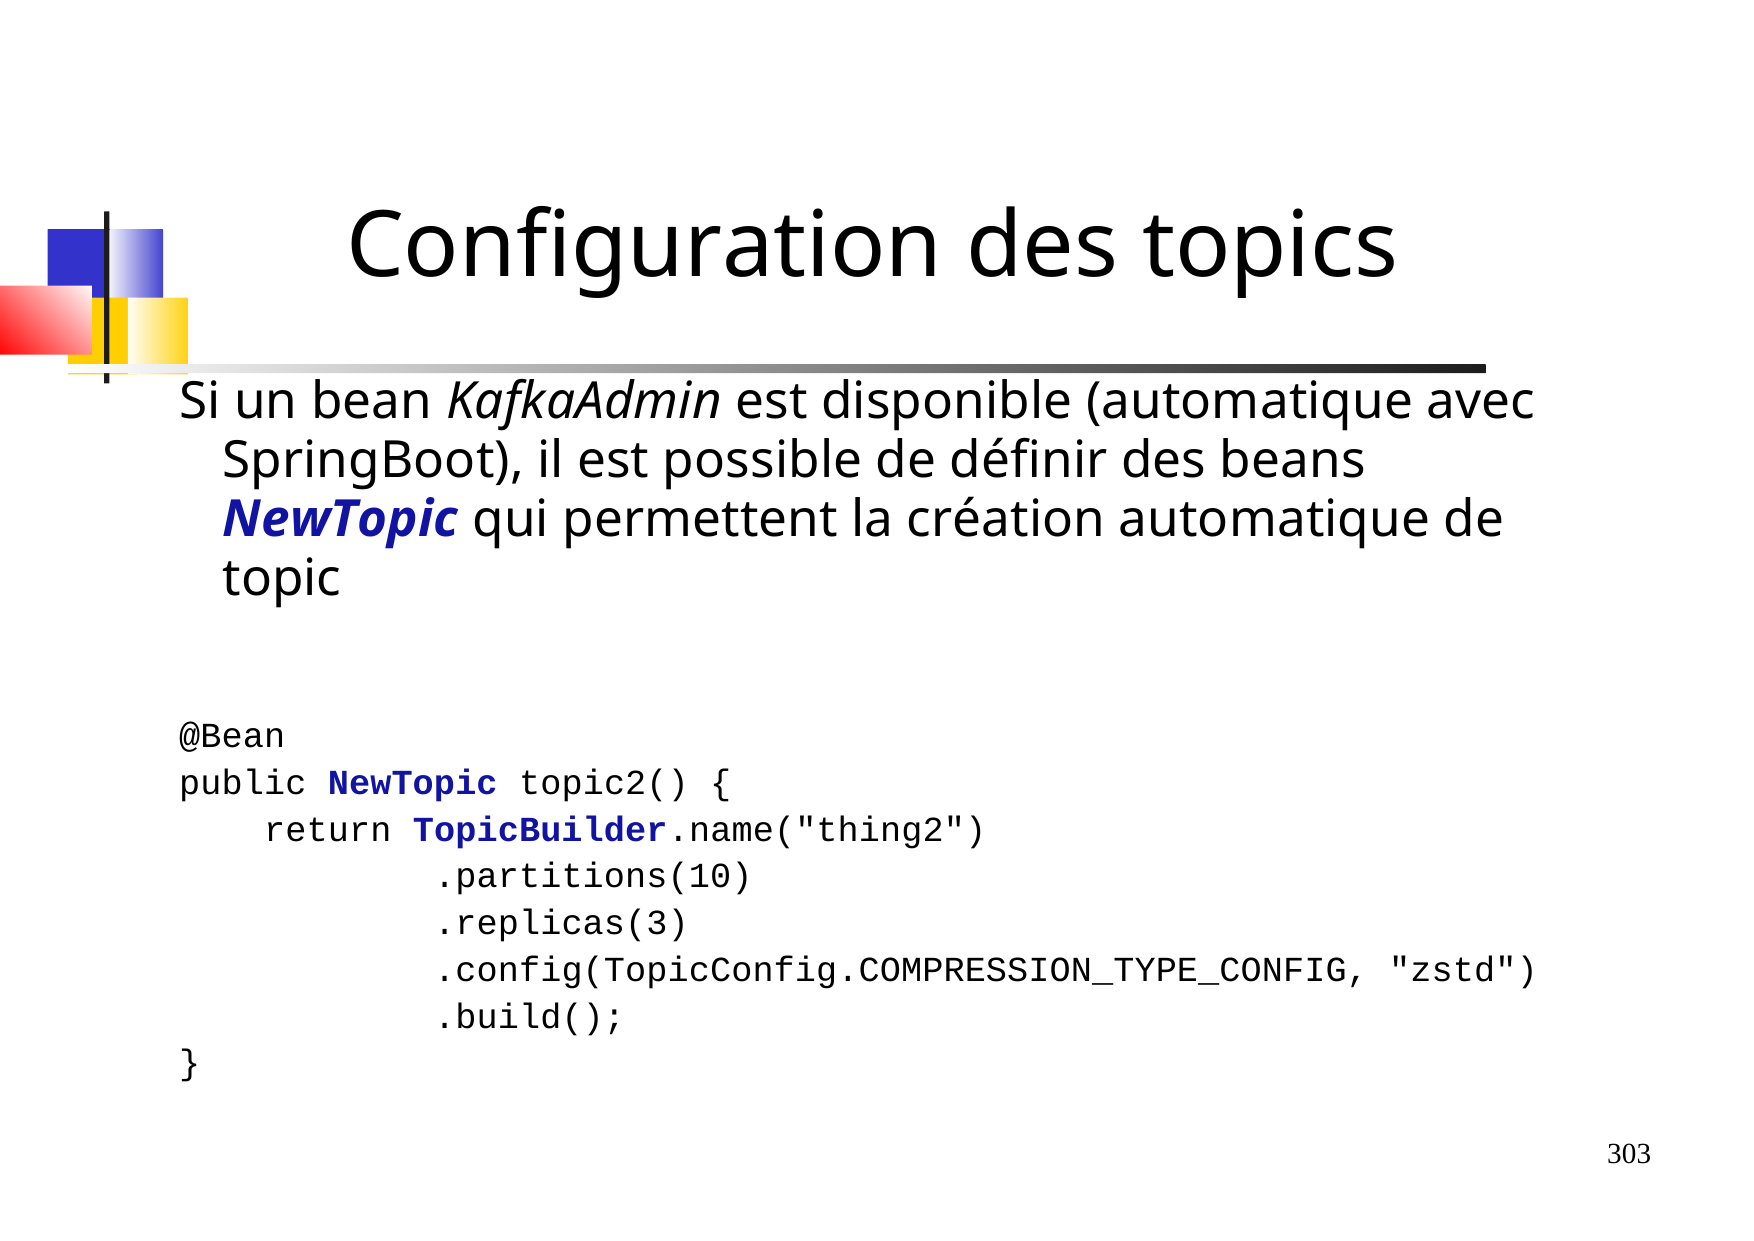

# Configuration des topics
Si un bean KafkaAdmin est disponible (automatique avec SpringBoot), il est possible de définir des beans NewTopic qui permettent la création automatique de topic
@Bean
public NewTopic topic2() {
 return TopicBuilder.name("thing2")
 .partitions(10)
 .replicas(3)
 .config(TopicConfig.COMPRESSION_TYPE_CONFIG, "zstd")
 .build();
}